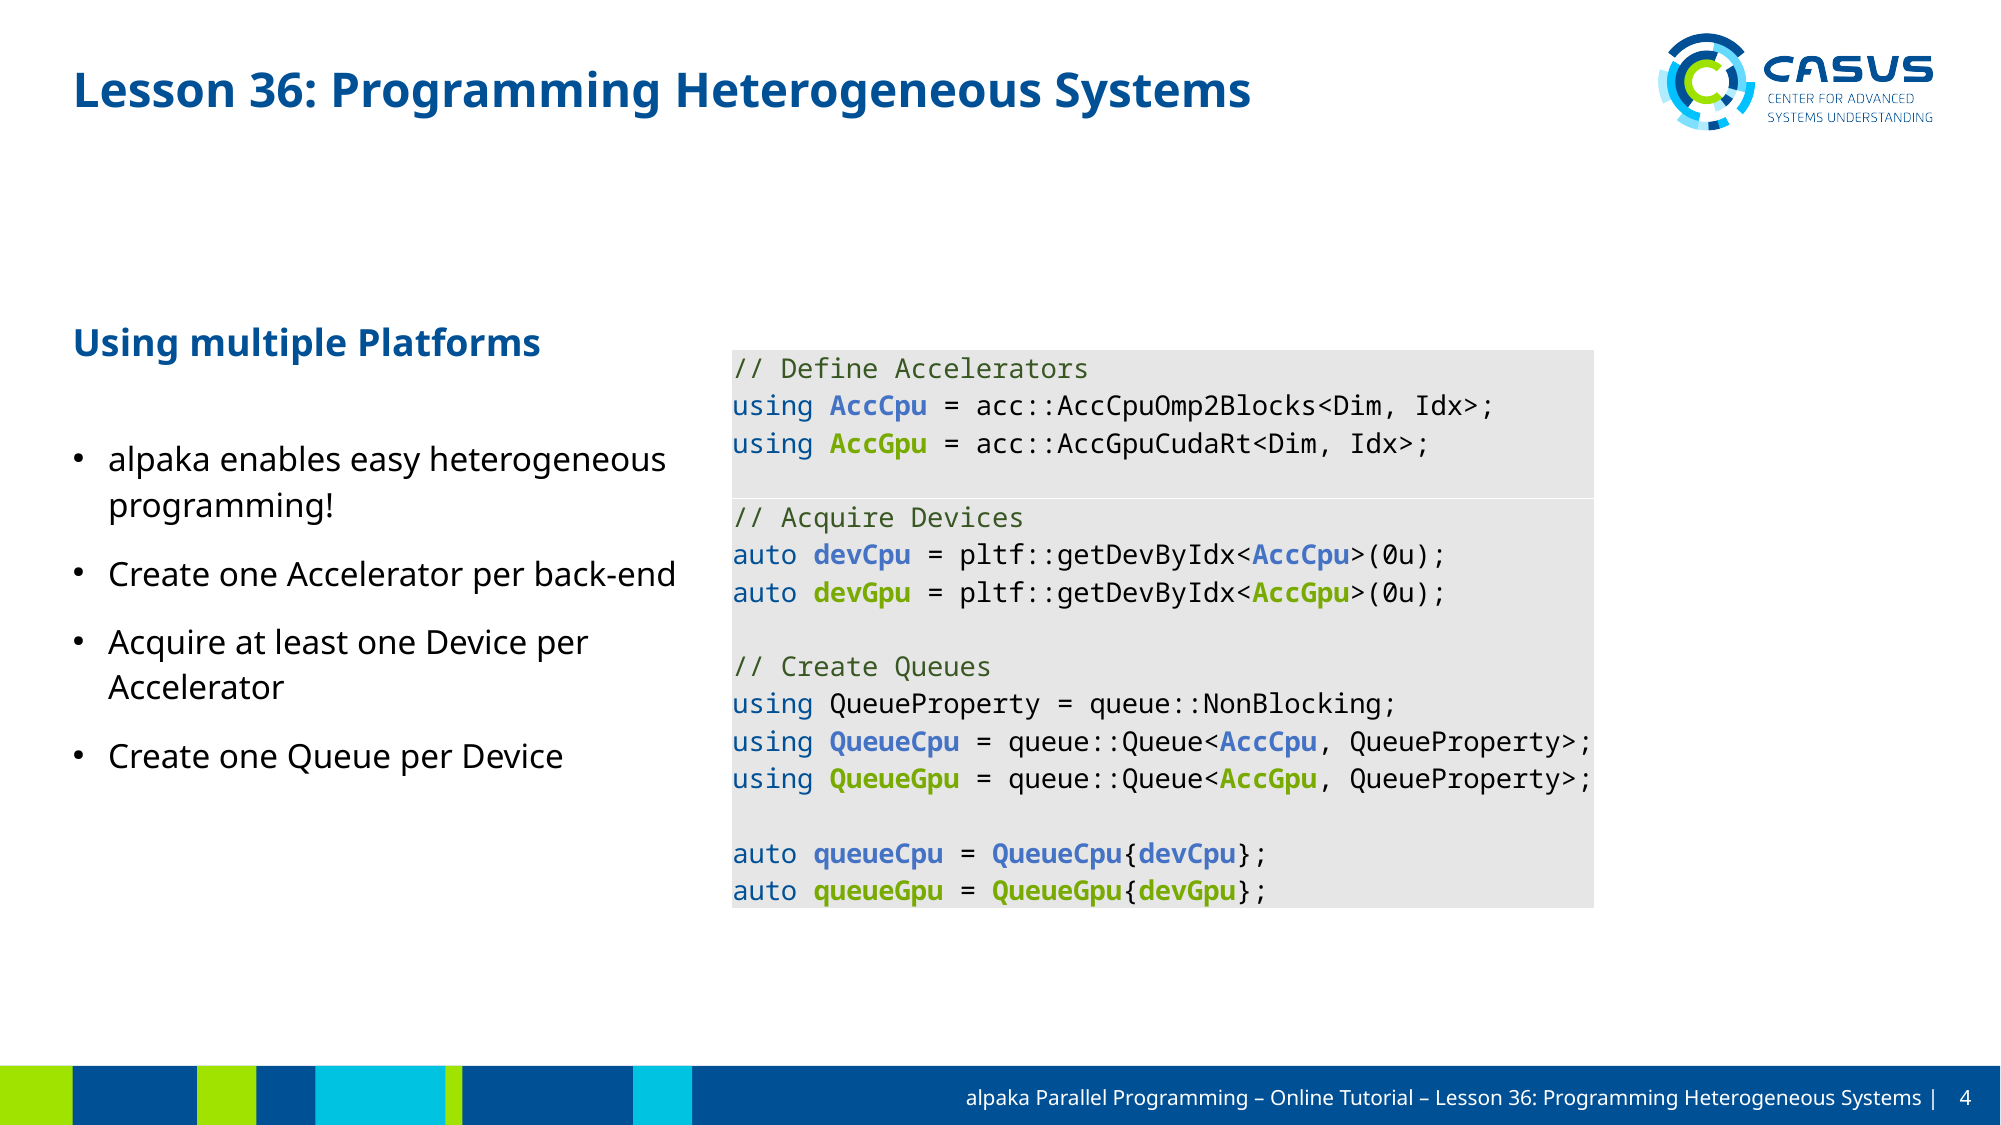

# Lesson 36: Programming Heterogeneous Systems
Using multiple Platforms
alpaka enables easy heterogeneous programming!
Create one Accelerator per back-end
Acquire at least one Device per Accelerator
Create one Queue per Device
// Define Accelerators
using AccCpu = acc::AccCpuOmp2Blocks<Dim, Idx>;
using AccGpu = acc::AccGpuCudaRt<Dim, Idx>;
// Acquire Devices
auto devCpu = pltf::getDevByIdx<AccCpu>(0u);
auto devGpu = pltf::getDevByIdx<AccGpu>(0u);
// Create Queues
using QueueProperty = queue::NonBlocking;
using QueueCpu = queue::Queue<AccCpu, QueueProperty>;
using QueueGpu = queue::Queue<AccGpu, QueueProperty>;
auto queueCpu = QueueCpu{devCpu};
auto queueGpu = QueueGpu{devGpu};
alpaka Parallel Programming – Online Tutorial – Lesson 36: Programming Heterogeneous Systems
4